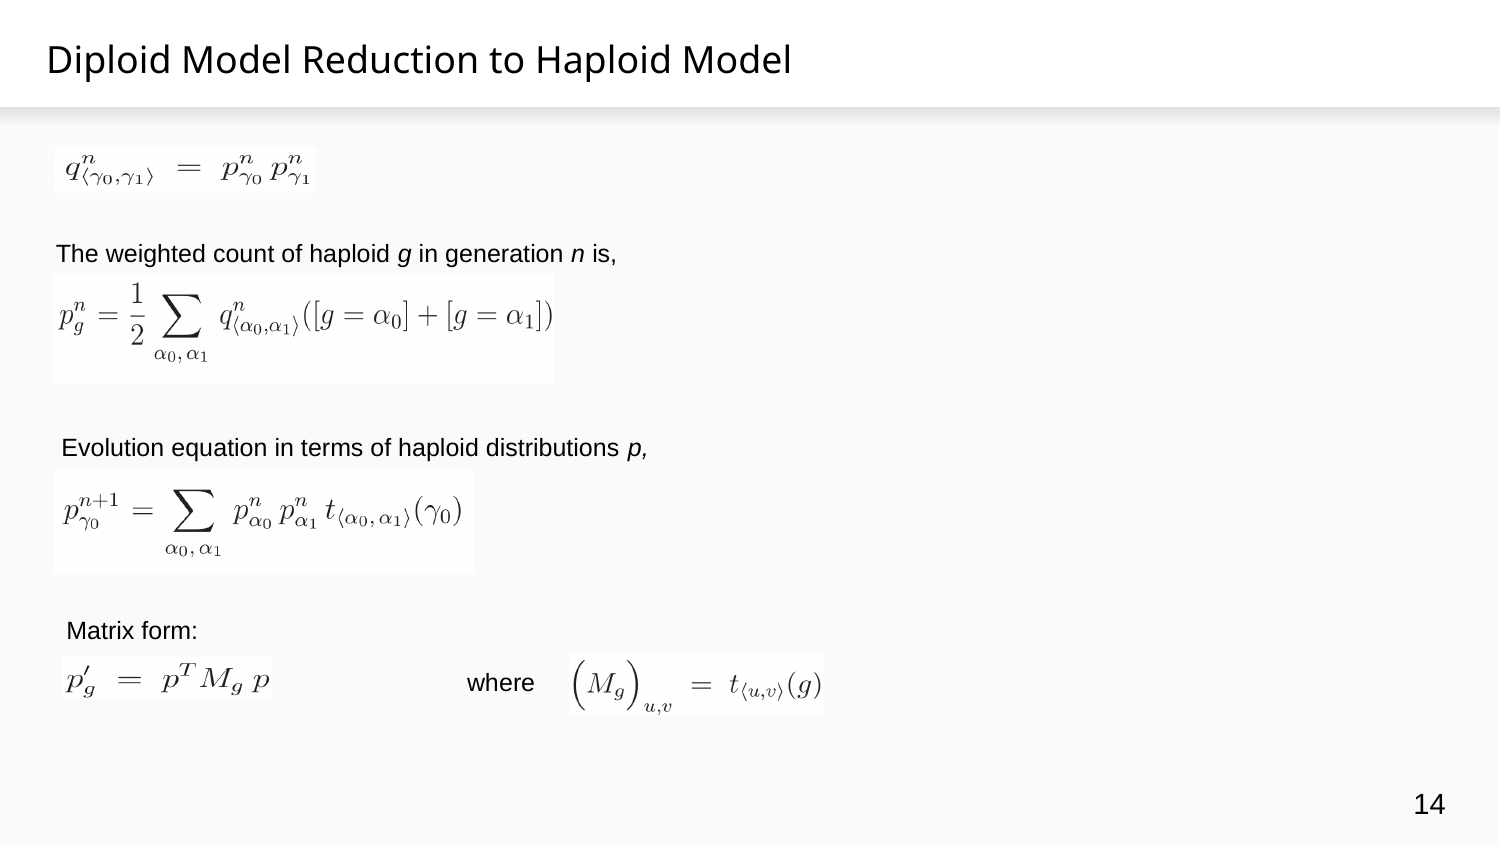

# Diploid Model Reduction to Haploid Model
The weighted count of haploid g in generation n is,
Evolution equation in terms of haploid distributions p,
Matrix form:
where
14